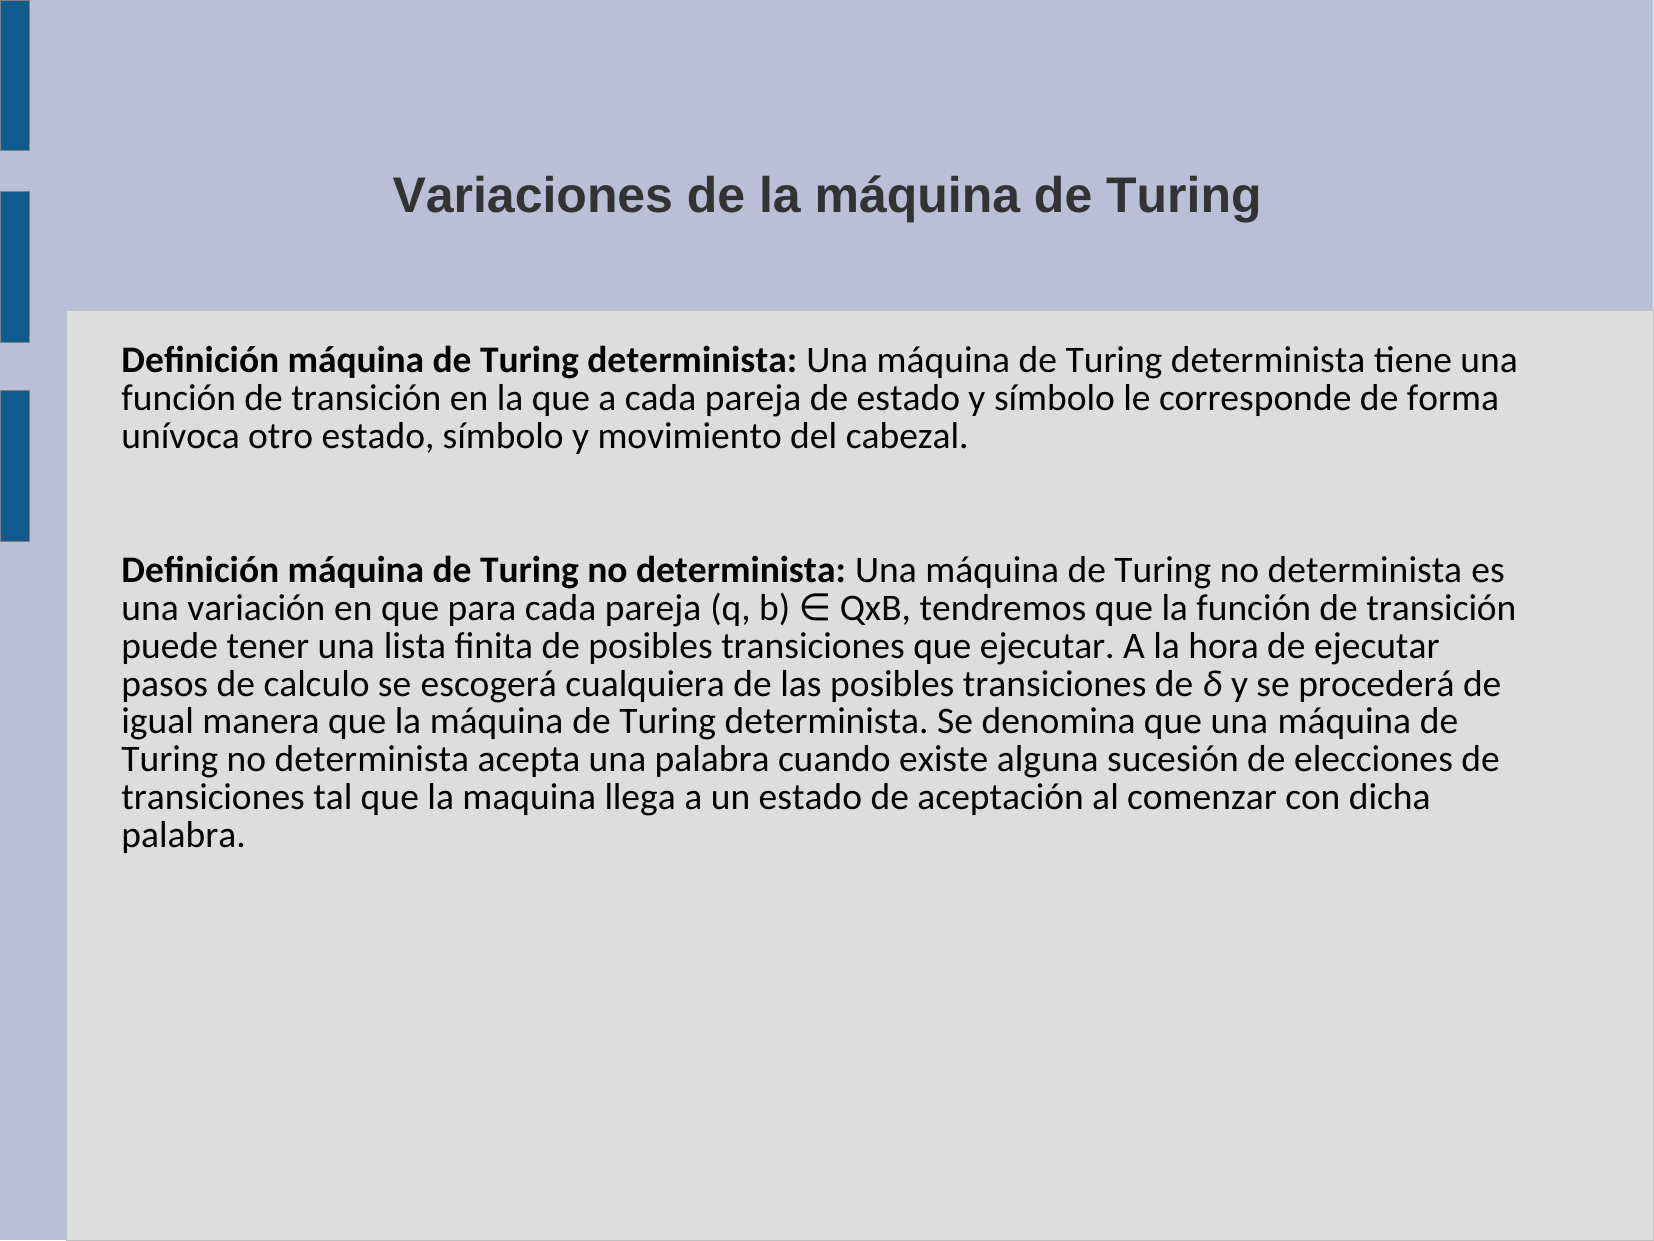

# Variaciones de la máquina de Turing
Definición máquina de Turing determinista: Una máquina de Turing determinista tiene una función de transición en la que a cada pareja de estado y símbolo le corresponde de forma unívoca otro estado, símbolo y movimiento del cabezal.
Definición máquina de Turing no determinista: Una máquina de Turing no determinista es una variación en que para cada pareja (q, b) ∈ QxB, tendremos que la función de transición puede tener una lista finita de posibles transiciones que ejecutar. A la hora de ejecutar pasos de calculo se escogerá cualquiera de las posibles transiciones de δ y se procederá de igual manera que la máquina de Turing determinista. Se denomina que una máquina de Turing no determinista acepta una palabra cuando existe alguna sucesión de elecciones de transiciones tal que la maquina llega a un estado de aceptación al comenzar con dicha palabra.